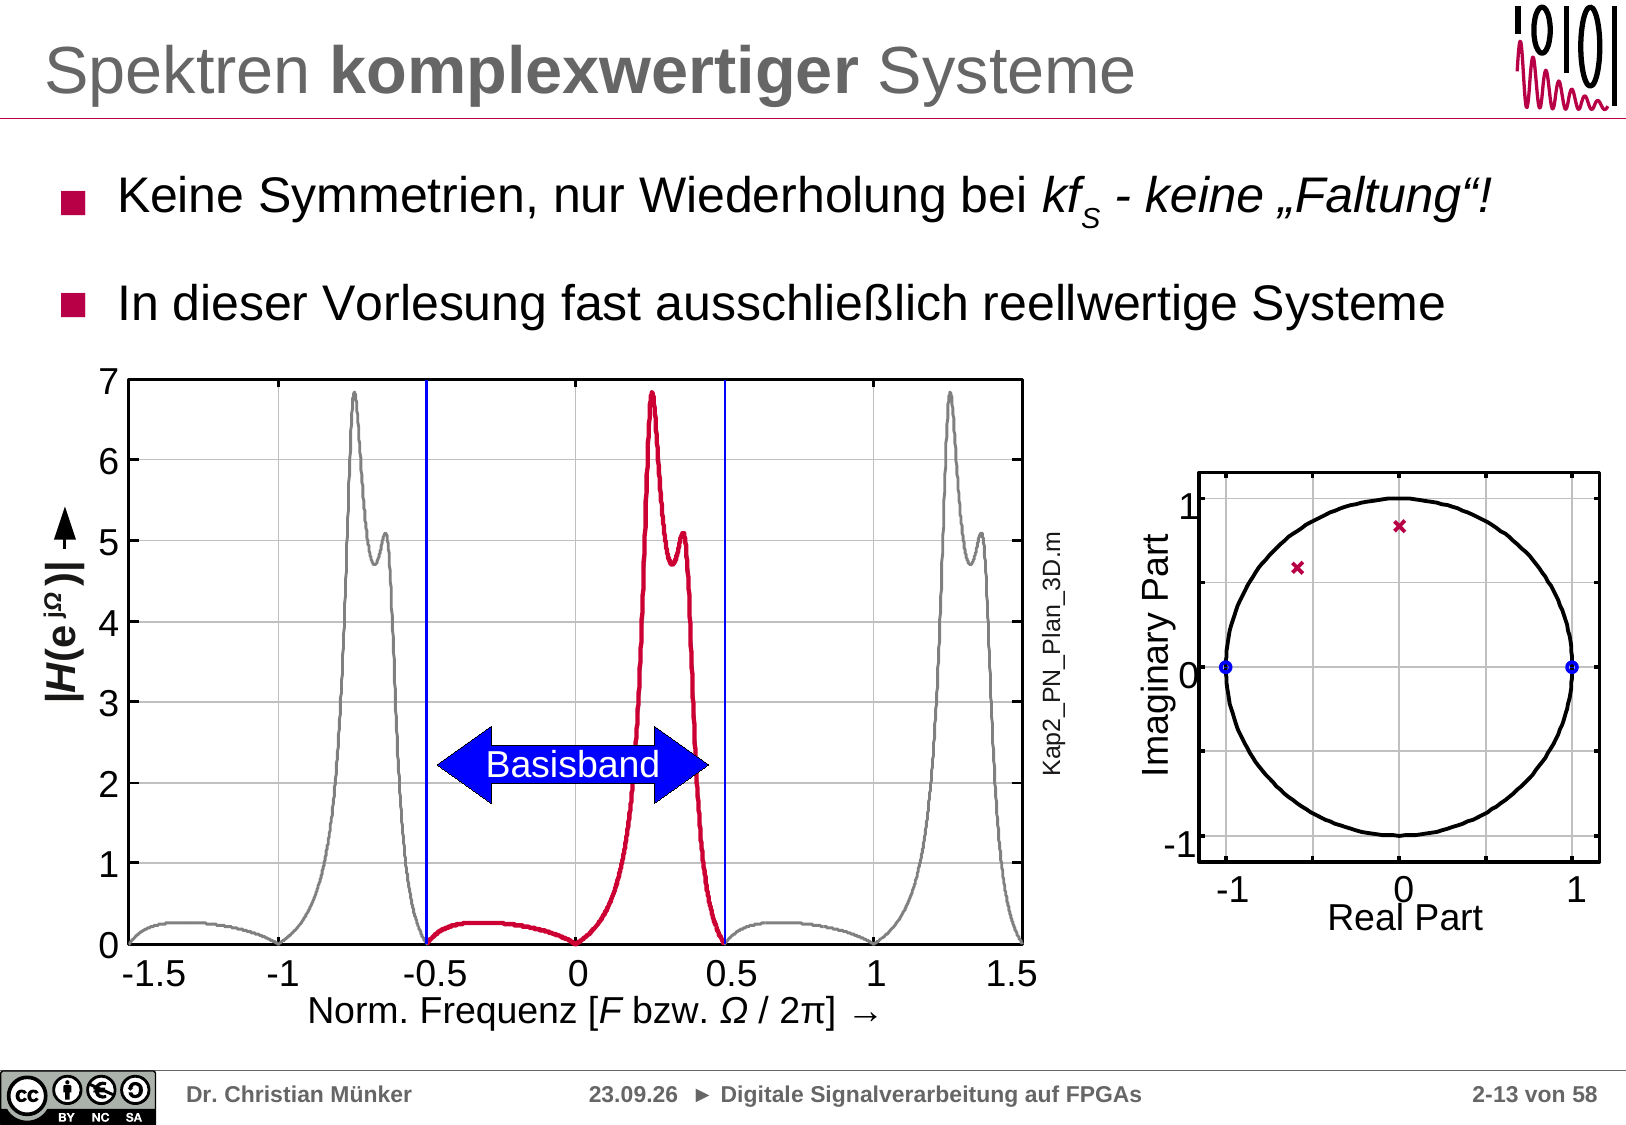

# Spektren komplexwertiger Systeme
Keine Symmetrien, nur Wiederholung bei kfS - keine „Faltung“!
In dieser Vorlesung fast ausschließlich reellwertige Systeme
7
6
5
|H(e jΩ )|
4
Kap2_PN_Plan_3D.m
3
Basisband
2
1
0
-1.5
-1
-0.5
0
0.5
1
1.5
Norm. Frequenz [F bzw. Ω / 2π] →
1
Imaginary Part
0
-1
-1
0
1
Real Part